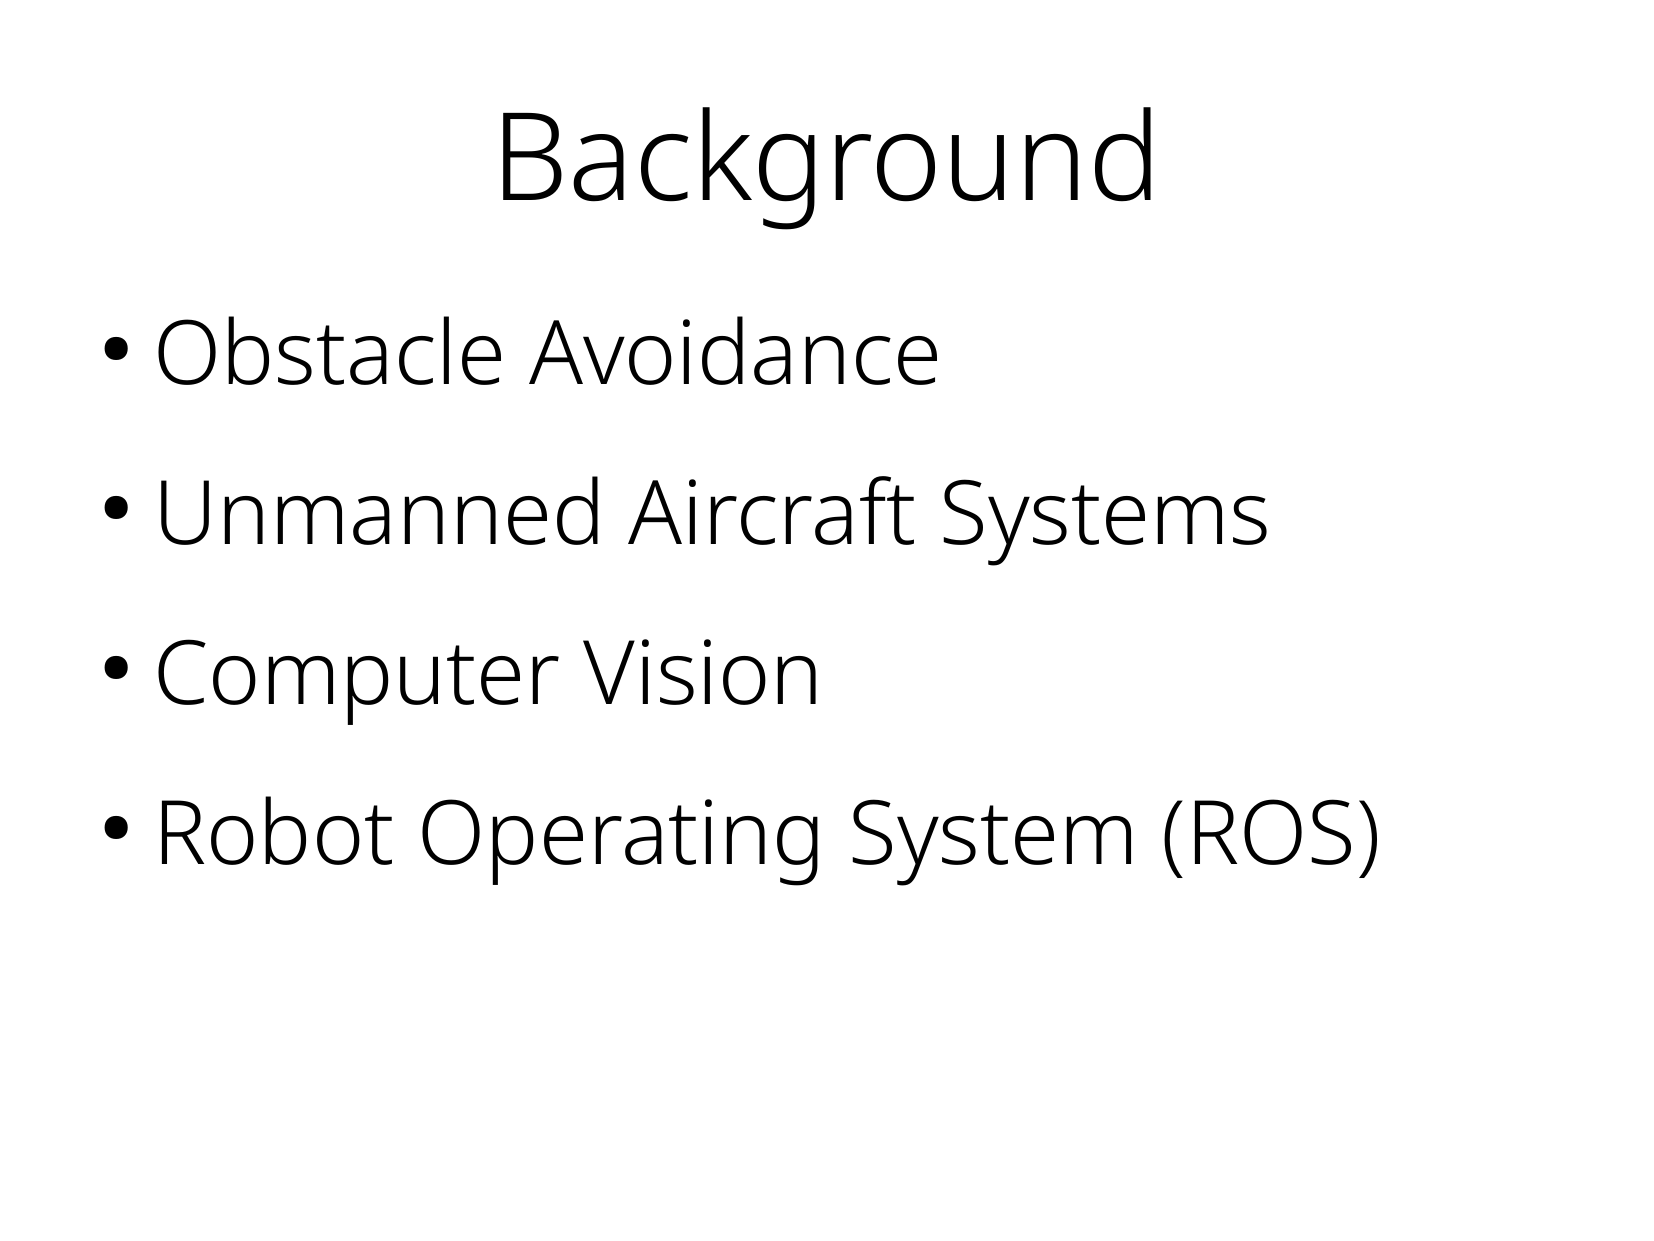

# Background
Obstacle Avoidance
Unmanned Aircraft Systems
Computer Vision
Robot Operating System (ROS)